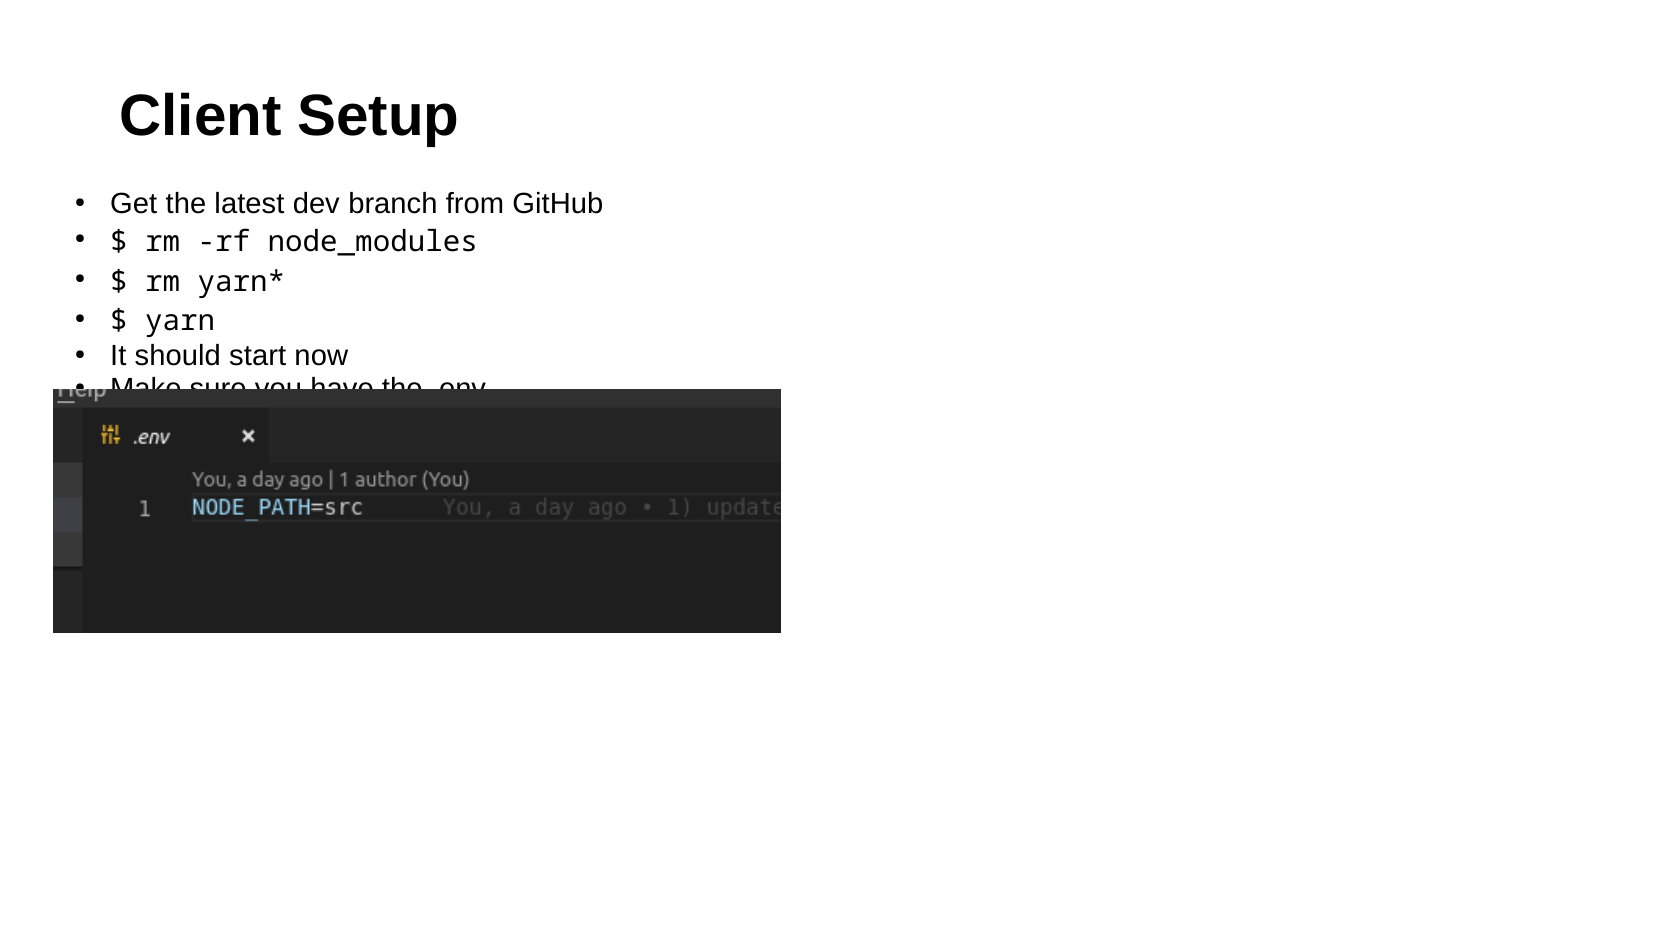

Client Setup
Get the latest dev branch from GitHub
$ rm -rf node_modules
$ rm yarn*
$ yarn
It should start now
Make sure you have the .env